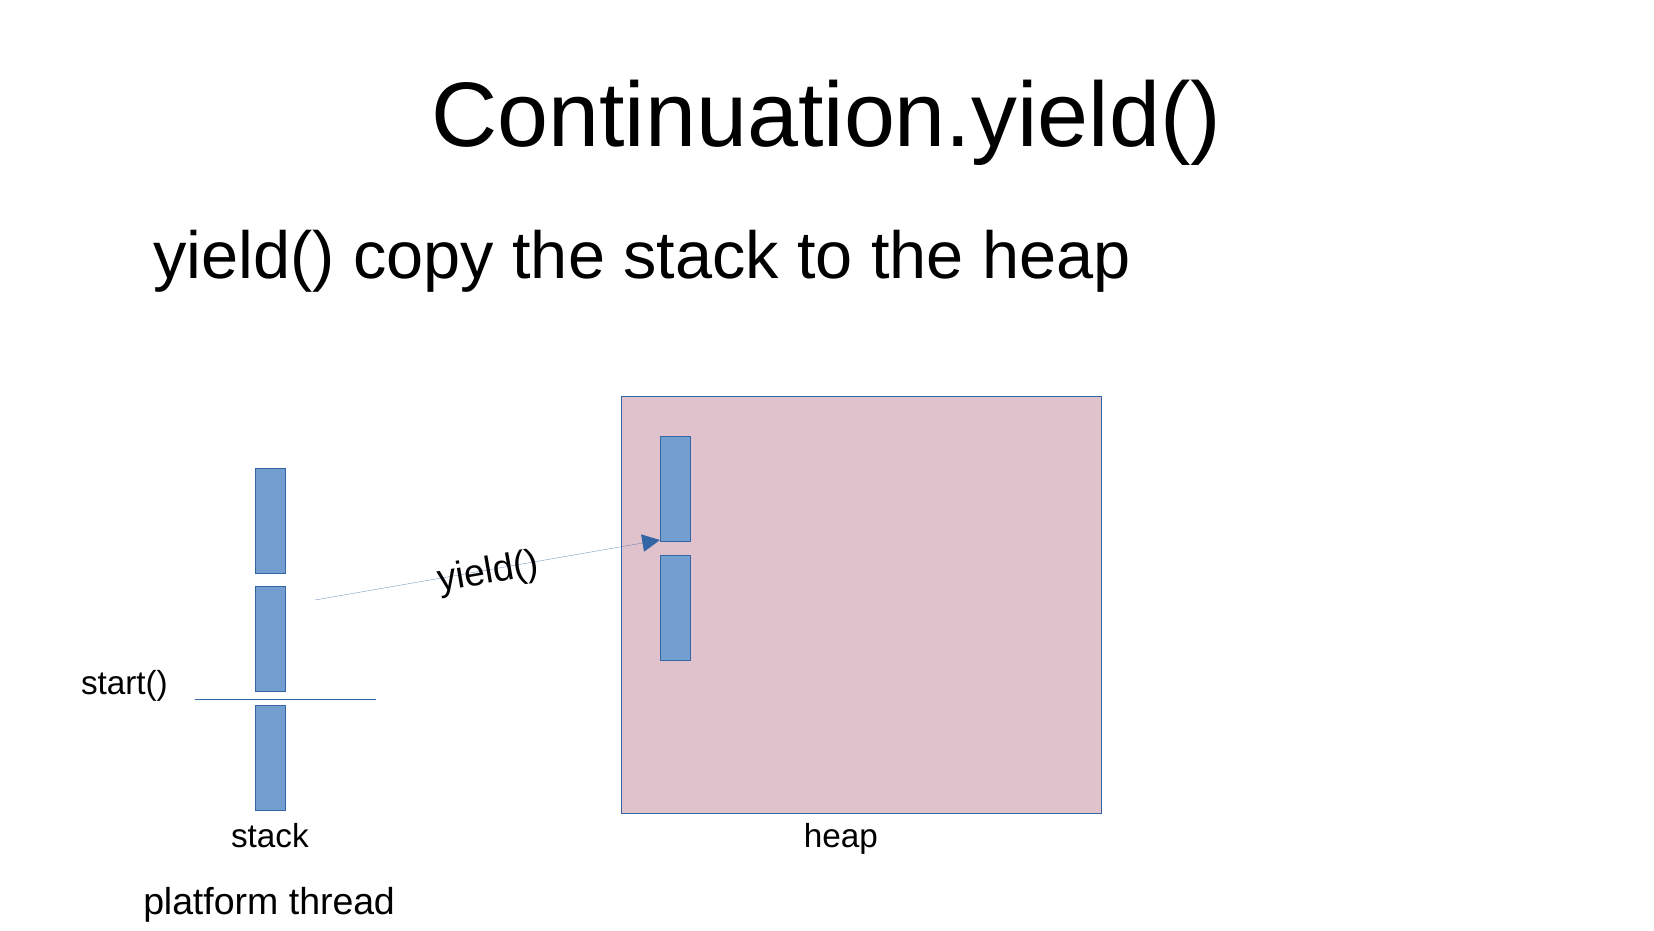

# Continuation.yield()
yield() copy the stack to the heap
yield()
start()
stack
heap
platform thread